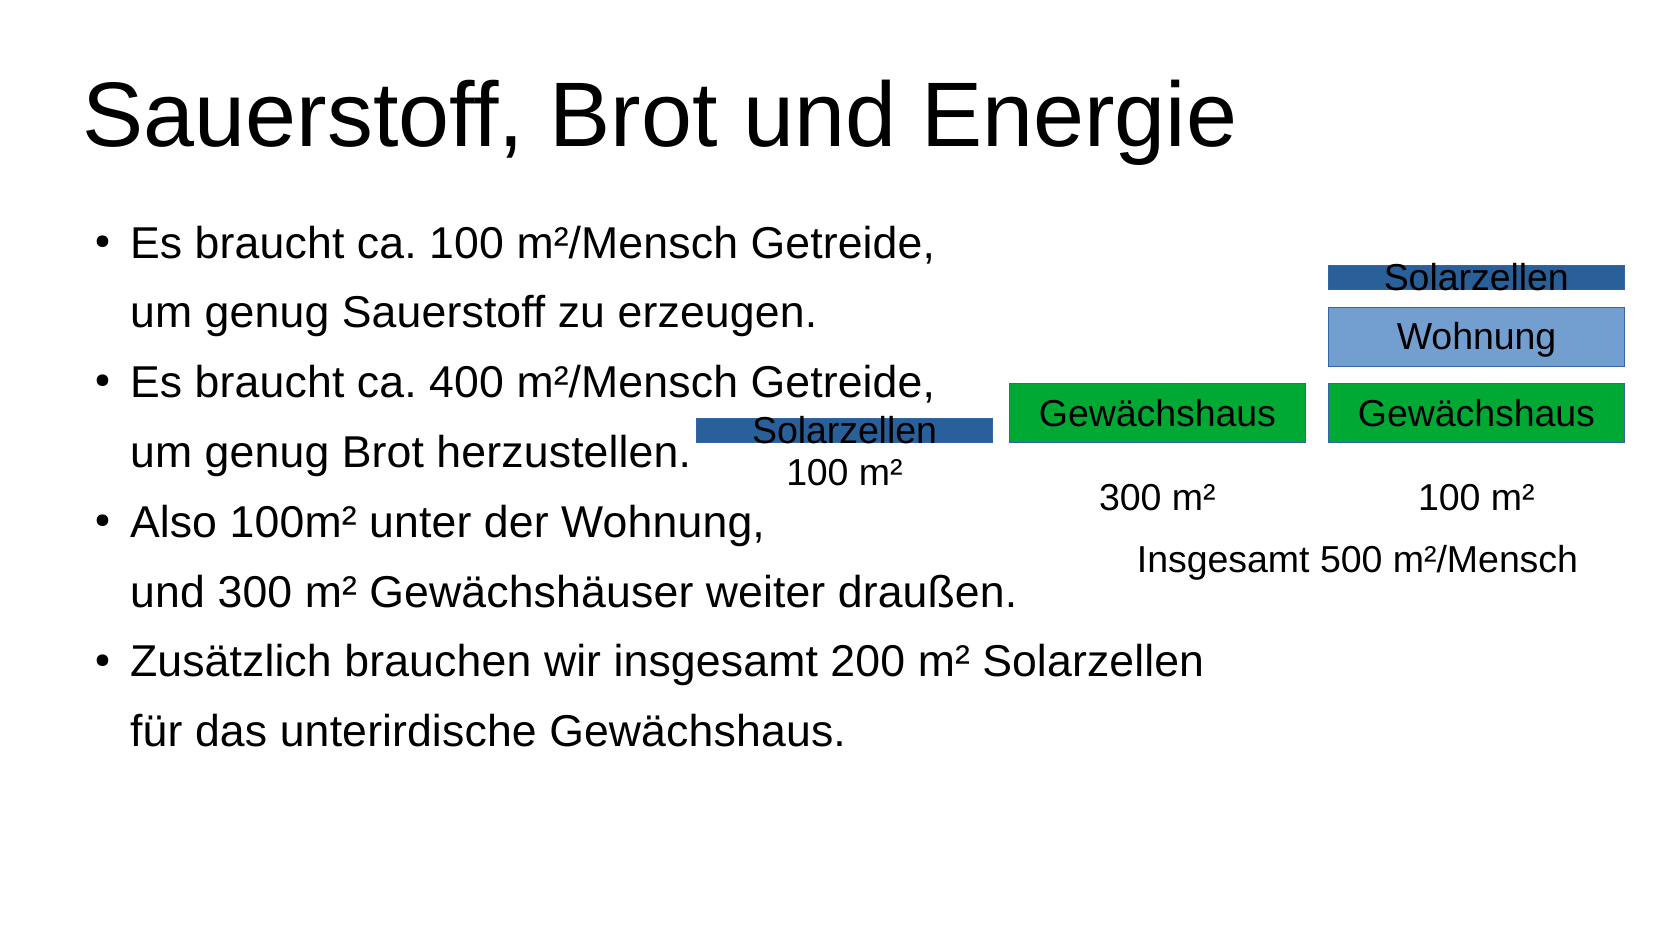

# Sauerstoff, Brot und Energie
Es braucht ca. 100 m²/Mensch Getreide,
um genug Sauerstoff zu erzeugen.
Es braucht ca. 400 m²/Mensch Getreide,
um genug Brot herzustellen.
Also 100m² unter der Wohnung,
und 300 m² Gewächshäuser weiter draußen.
Zusätzlich brauchen wir insgesamt 200 m² Solarzellen
für das unterirdische Gewächshaus.
Solarzellen
Wohnung
Gewächshaus
300 m²
Gewächshaus
100 m²
Solarzellen
100 m²
Insgesamt 500 m²/Mensch